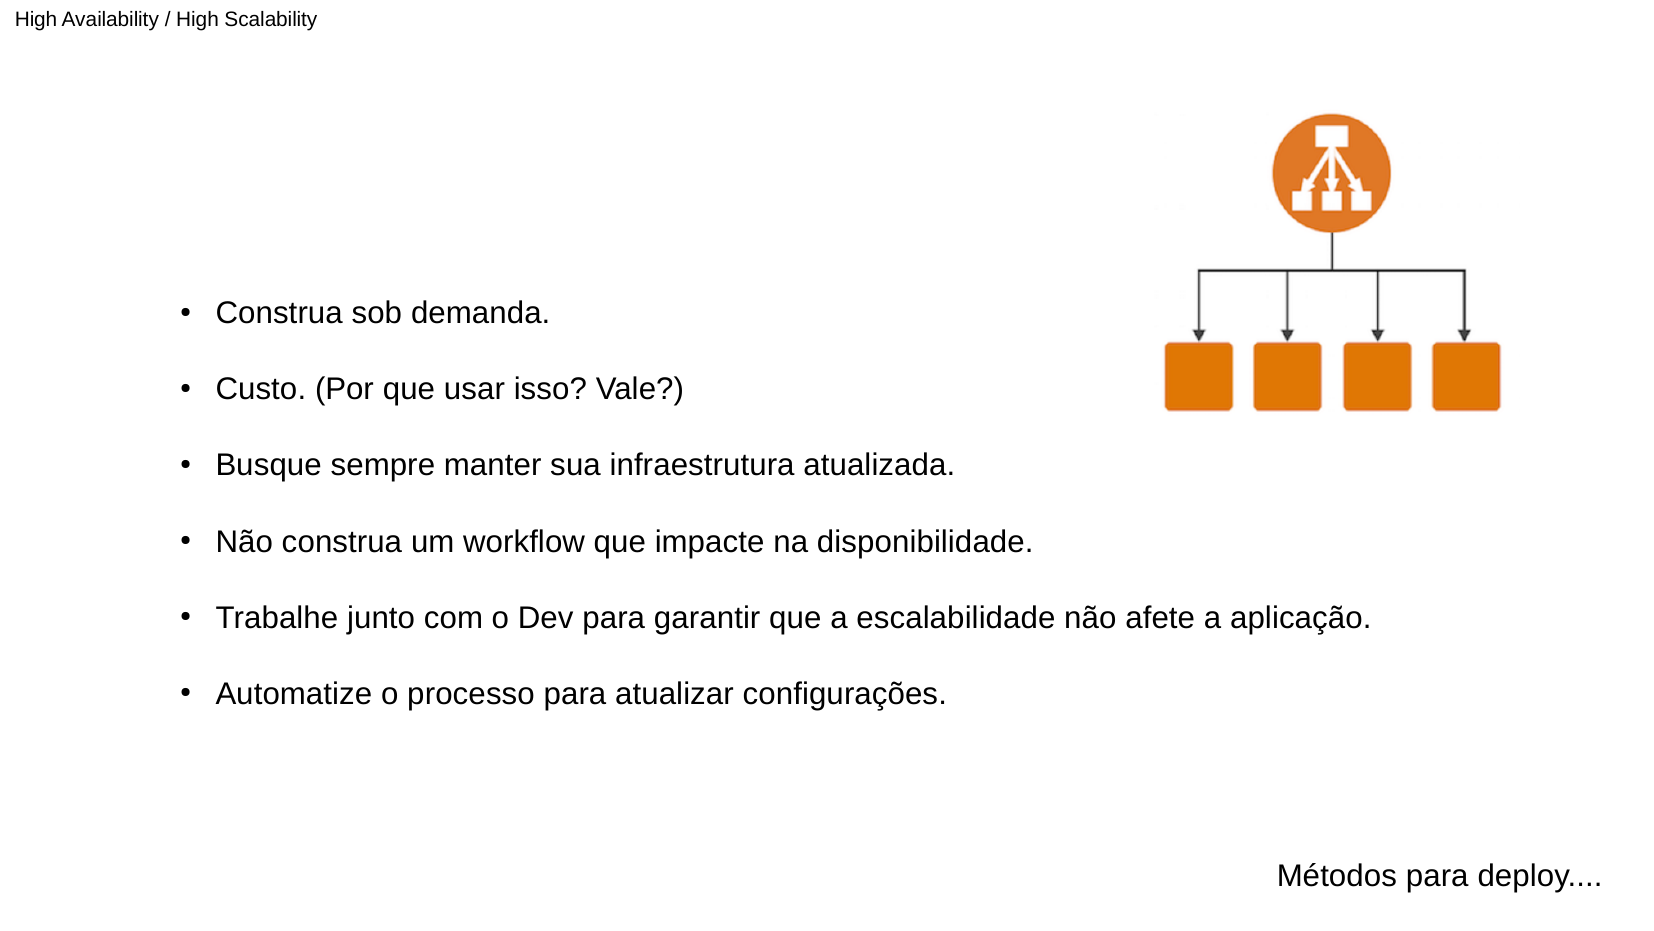

High Availability / High Scalability
Construa sob demanda.
Custo. (Por que usar isso? Vale?)
Busque sempre manter sua infraestrutura atualizada.
Não construa um workflow que impacte na disponibilidade.
Trabalhe junto com o Dev para garantir que a escalabilidade não afete a aplicação.
Automatize o processo para atualizar configurações.
Métodos para deploy....